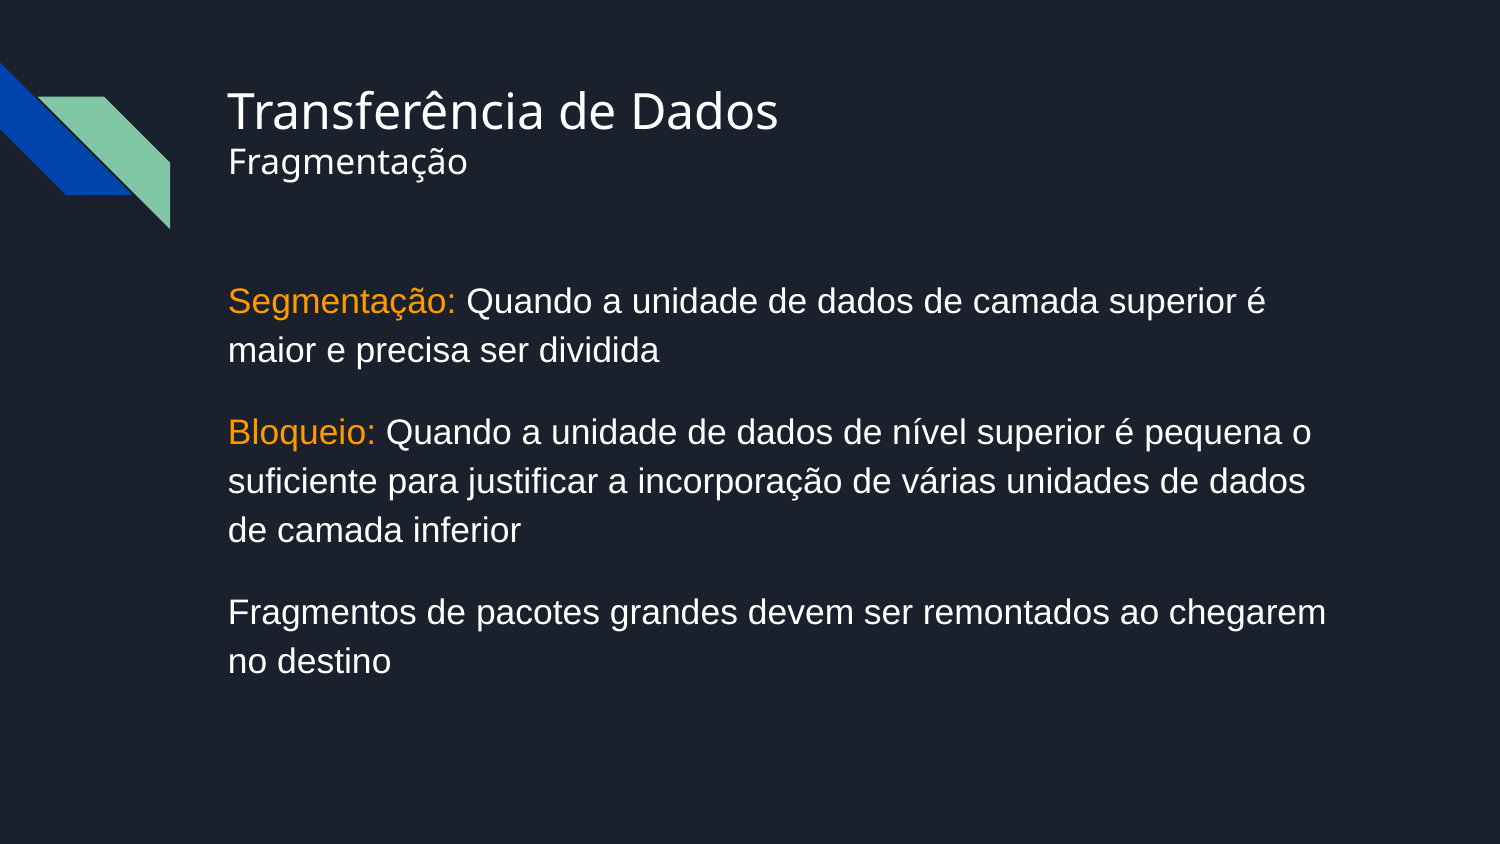

# Transferência de Dados Fragmentação
Segmentação: Quando a unidade de dados de camada superior é maior e precisa ser dividida
Bloqueio: Quando a unidade de dados de nível superior é pequena o suficiente para justificar a incorporação de várias unidades de dados de camada inferior
Fragmentos de pacotes grandes devem ser remontados ao chegarem no destino